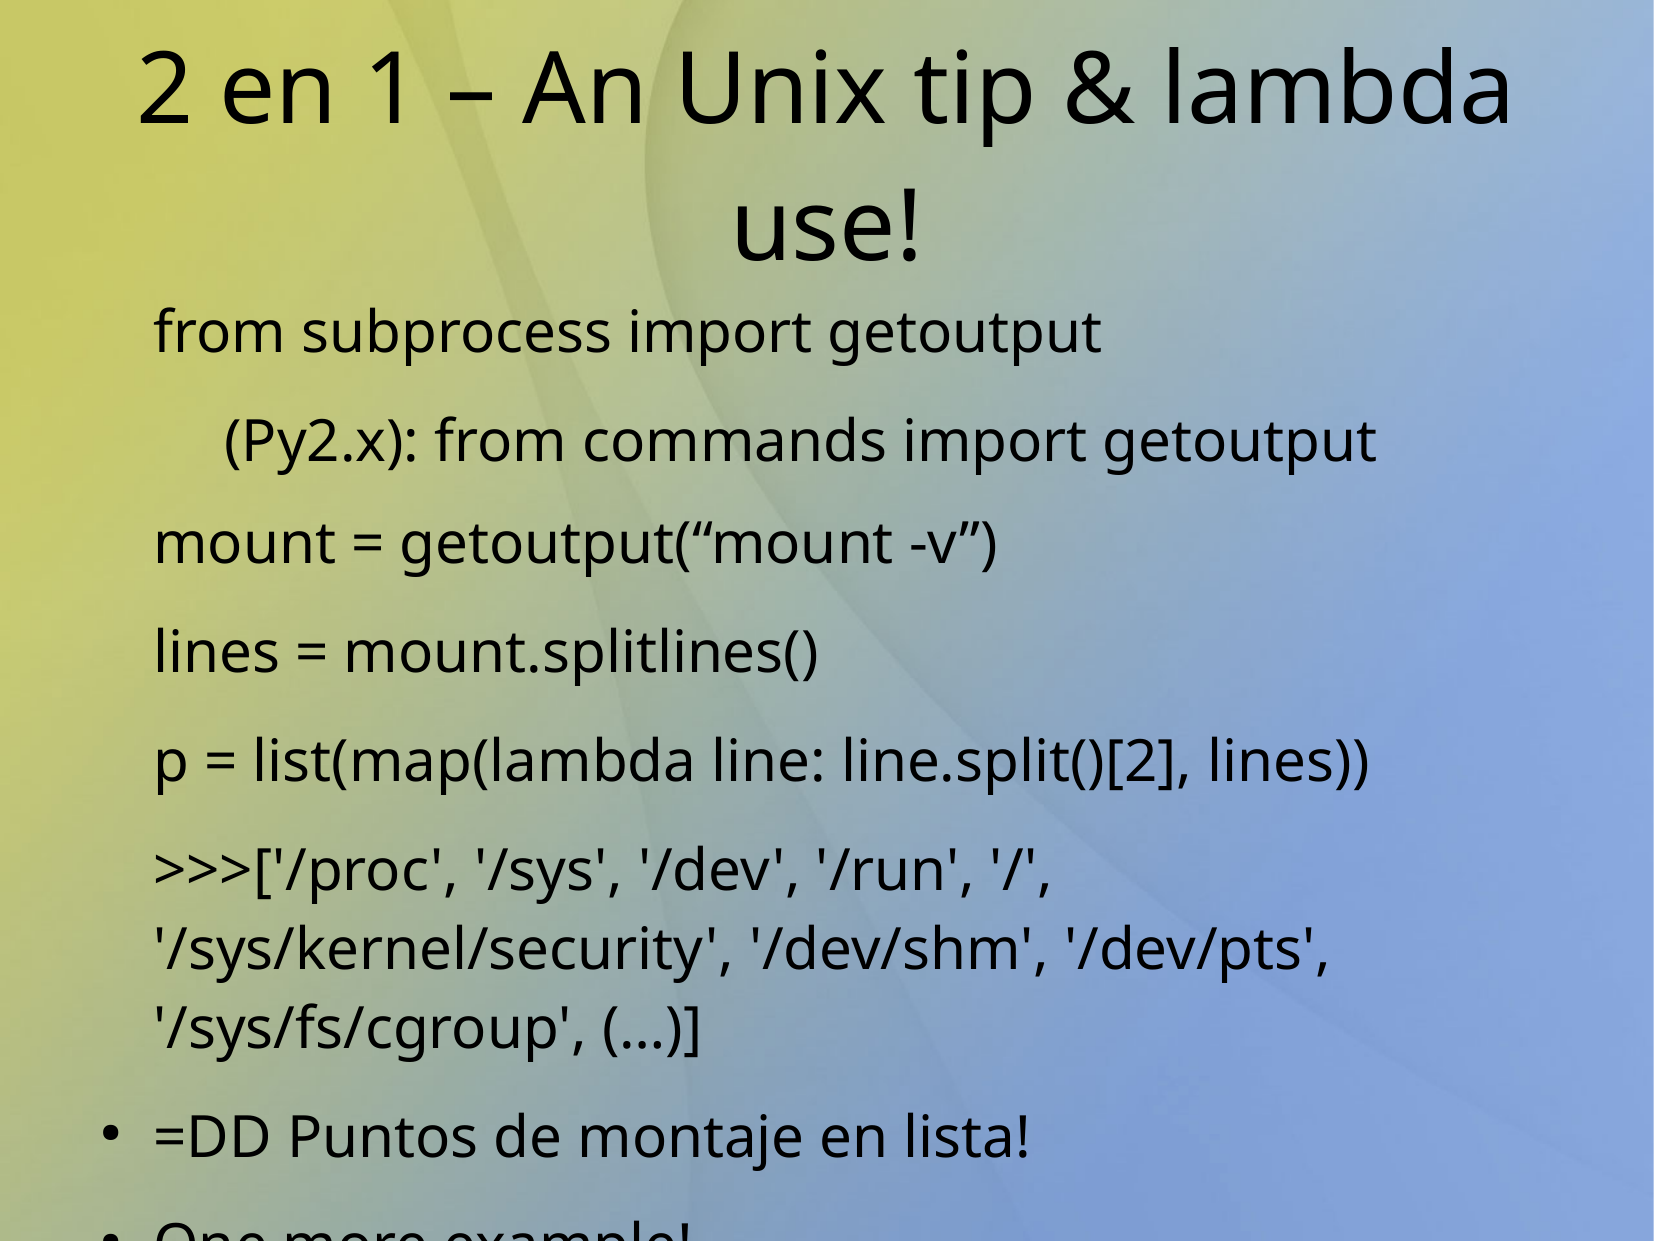

# 2 en 1 – An Unix tip & lambda use!
from subprocess import getoutput
(Py2.x): from commands import getoutput
mount = getoutput(“mount -v”)
lines = mount.splitlines()
p = list(map(lambda line: line.split()[2], lines))
>>>['/proc', '/sys', '/dev', '/run', '/', '/sys/kernel/security', '/dev/shm', '/dev/pts', '/sys/fs/cgroup', (…)]
=DD Puntos de montaje en lista!
One more example!